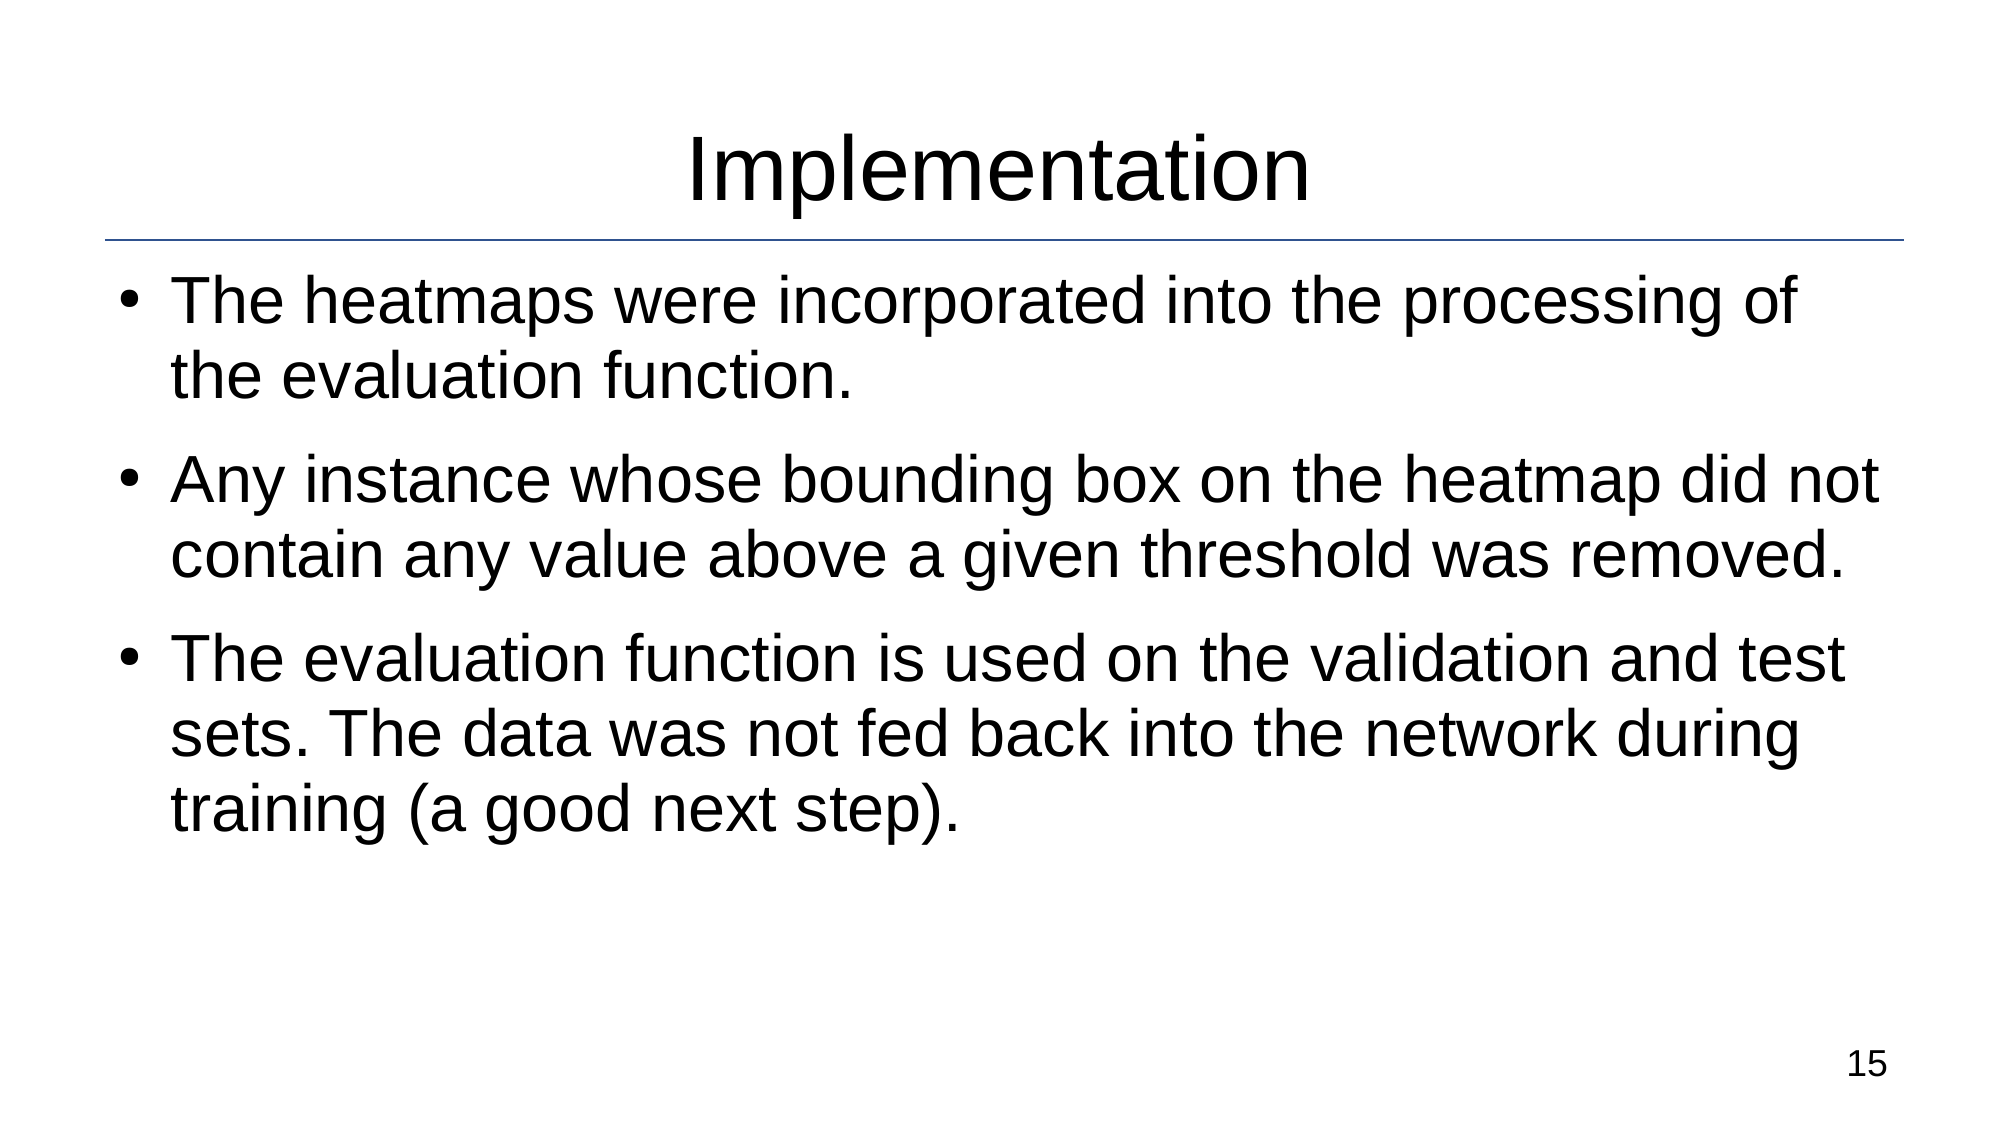

# Implementation
The heatmaps were incorporated into the processing of the evaluation function.
Any instance whose bounding box on the heatmap did not contain any value above a given threshold was removed.
The evaluation function is used on the validation and test sets. The data was not fed back into the network during training (a good next step).